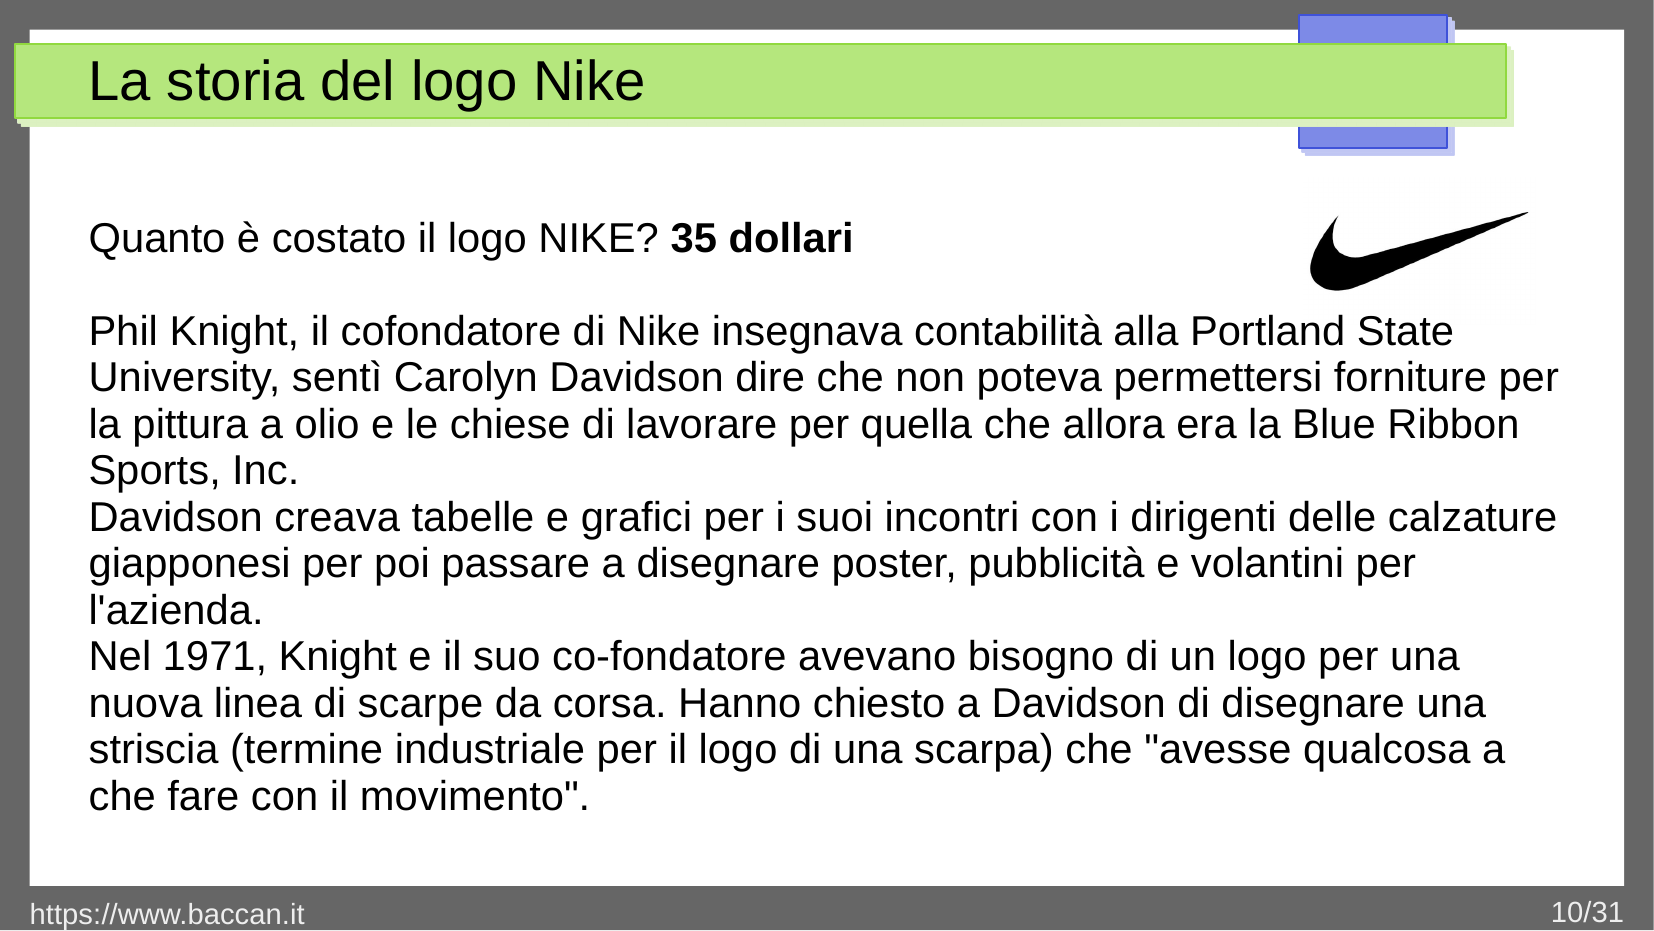

# La storia del logo Nike
Quanto è costato il logo NIKE? 35 dollari
Phil Knight, il cofondatore di Nike insegnava contabilità alla Portland State University, sentì Carolyn Davidson dire che non poteva permettersi forniture per la pittura a olio e le chiese di lavorare per quella che allora era la Blue Ribbon Sports, Inc.
Davidson creava tabelle e grafici per i suoi incontri con i dirigenti delle calzature giapponesi per poi passare a disegnare poster, pubblicità e volantini per l'azienda.
Nel 1971, Knight e il suo co-fondatore avevano bisogno di un logo per una nuova linea di scarpe da corsa. Hanno chiesto a Davidson di disegnare una striscia (termine industriale per il logo di una scarpa) che "avesse qualcosa a che fare con il movimento".
10
https://www.baccan.it